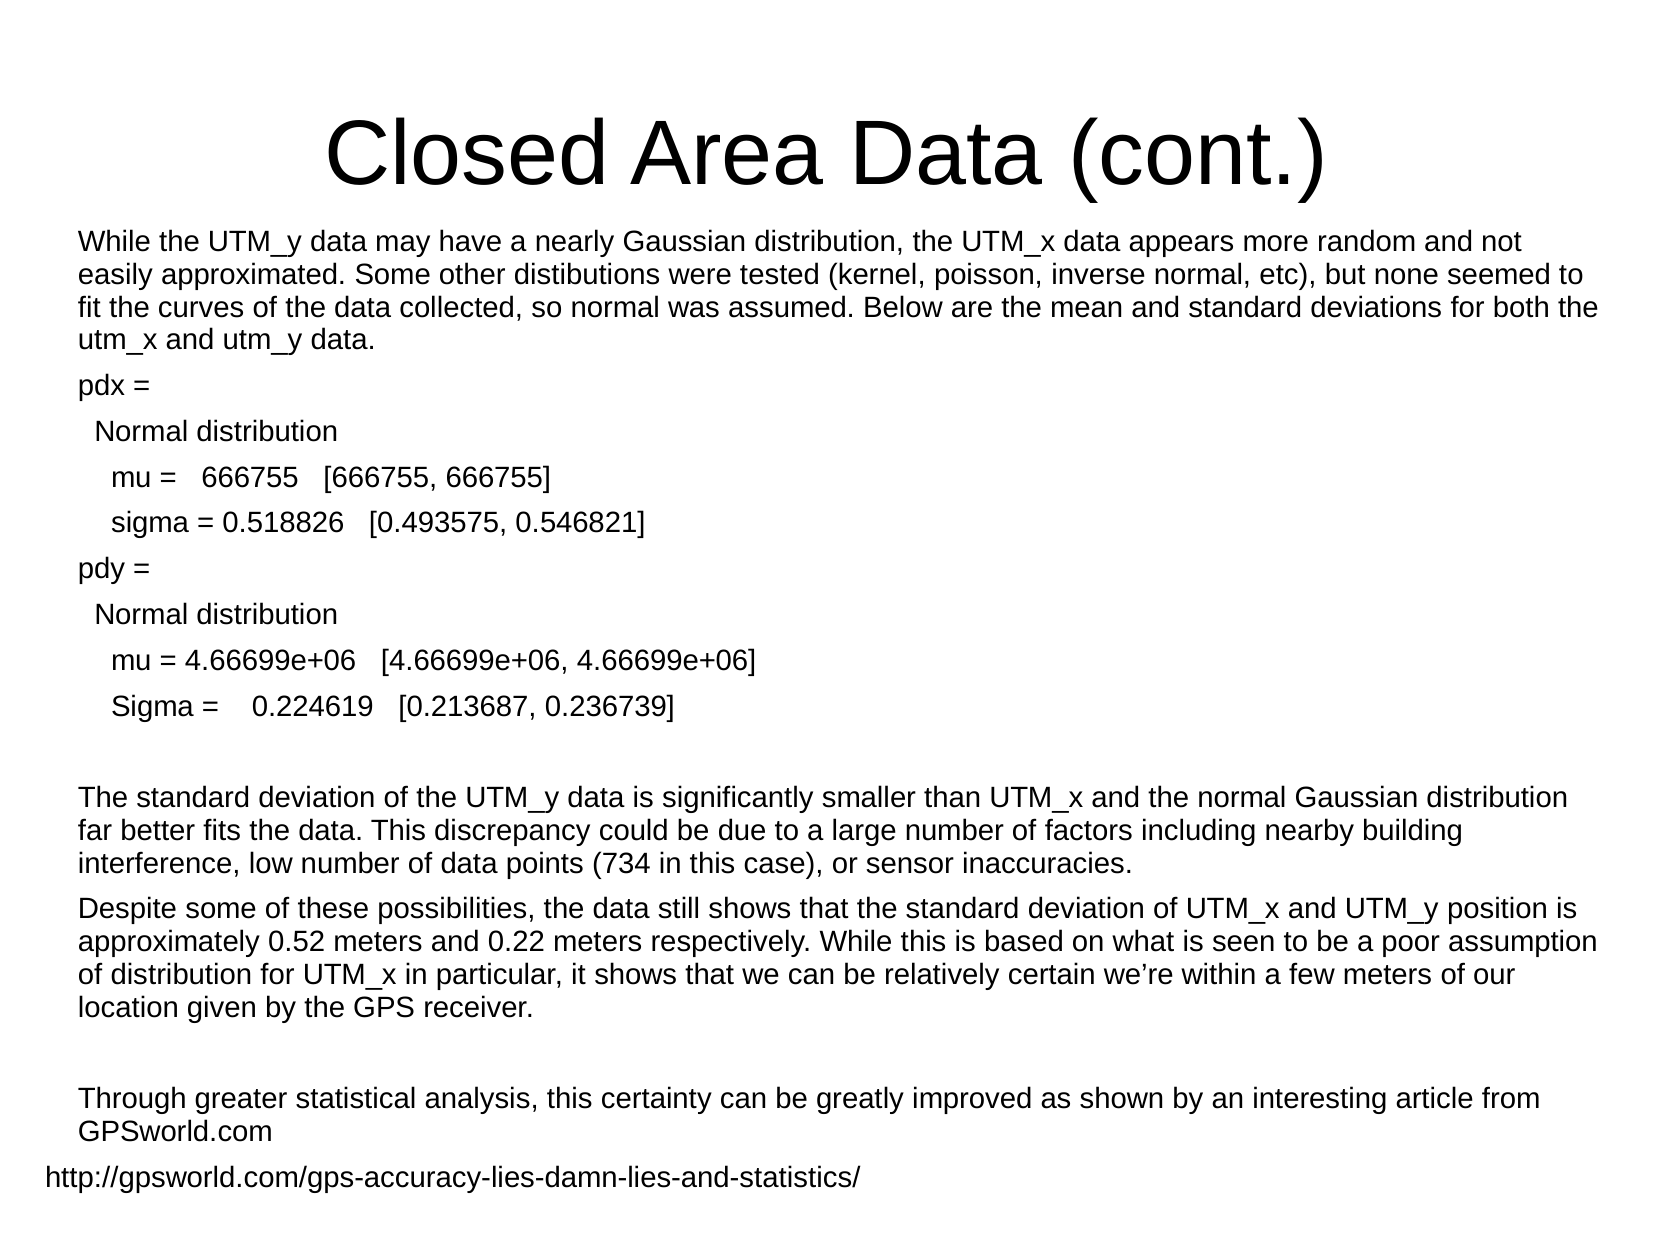

# Closed Area Data (cont.)
While the UTM_y data may have a nearly Gaussian distribution, the UTM_x data appears more random and not easily approximated. Some other distibutions were tested (kernel, poisson, inverse normal, etc), but none seemed to fit the curves of the data collected, so normal was assumed. Below are the mean and standard deviations for both the utm_x and utm_y data.
pdx =
 Normal distribution
 mu = 666755 [666755, 666755]
 sigma = 0.518826 [0.493575, 0.546821]
pdy =
 Normal distribution
 mu = 4.66699e+06 [4.66699e+06, 4.66699e+06]
 Sigma = 0.224619 [0.213687, 0.236739]
The standard deviation of the UTM_y data is significantly smaller than UTM_x and the normal Gaussian distribution far better fits the data. This discrepancy could be due to a large number of factors including nearby building interference, low number of data points (734 in this case), or sensor inaccuracies.
Despite some of these possibilities, the data still shows that the standard deviation of UTM_x and UTM_y position is approximately 0.52 meters and 0.22 meters respectively. While this is based on what is seen to be a poor assumption of distribution for UTM_x in particular, it shows that we can be relatively certain we’re within a few meters of our location given by the GPS receiver.
Through greater statistical analysis, this certainty can be greatly improved as shown by an interesting article from GPSworld.com
http://gpsworld.com/gps-accuracy-lies-damn-lies-and-statistics/